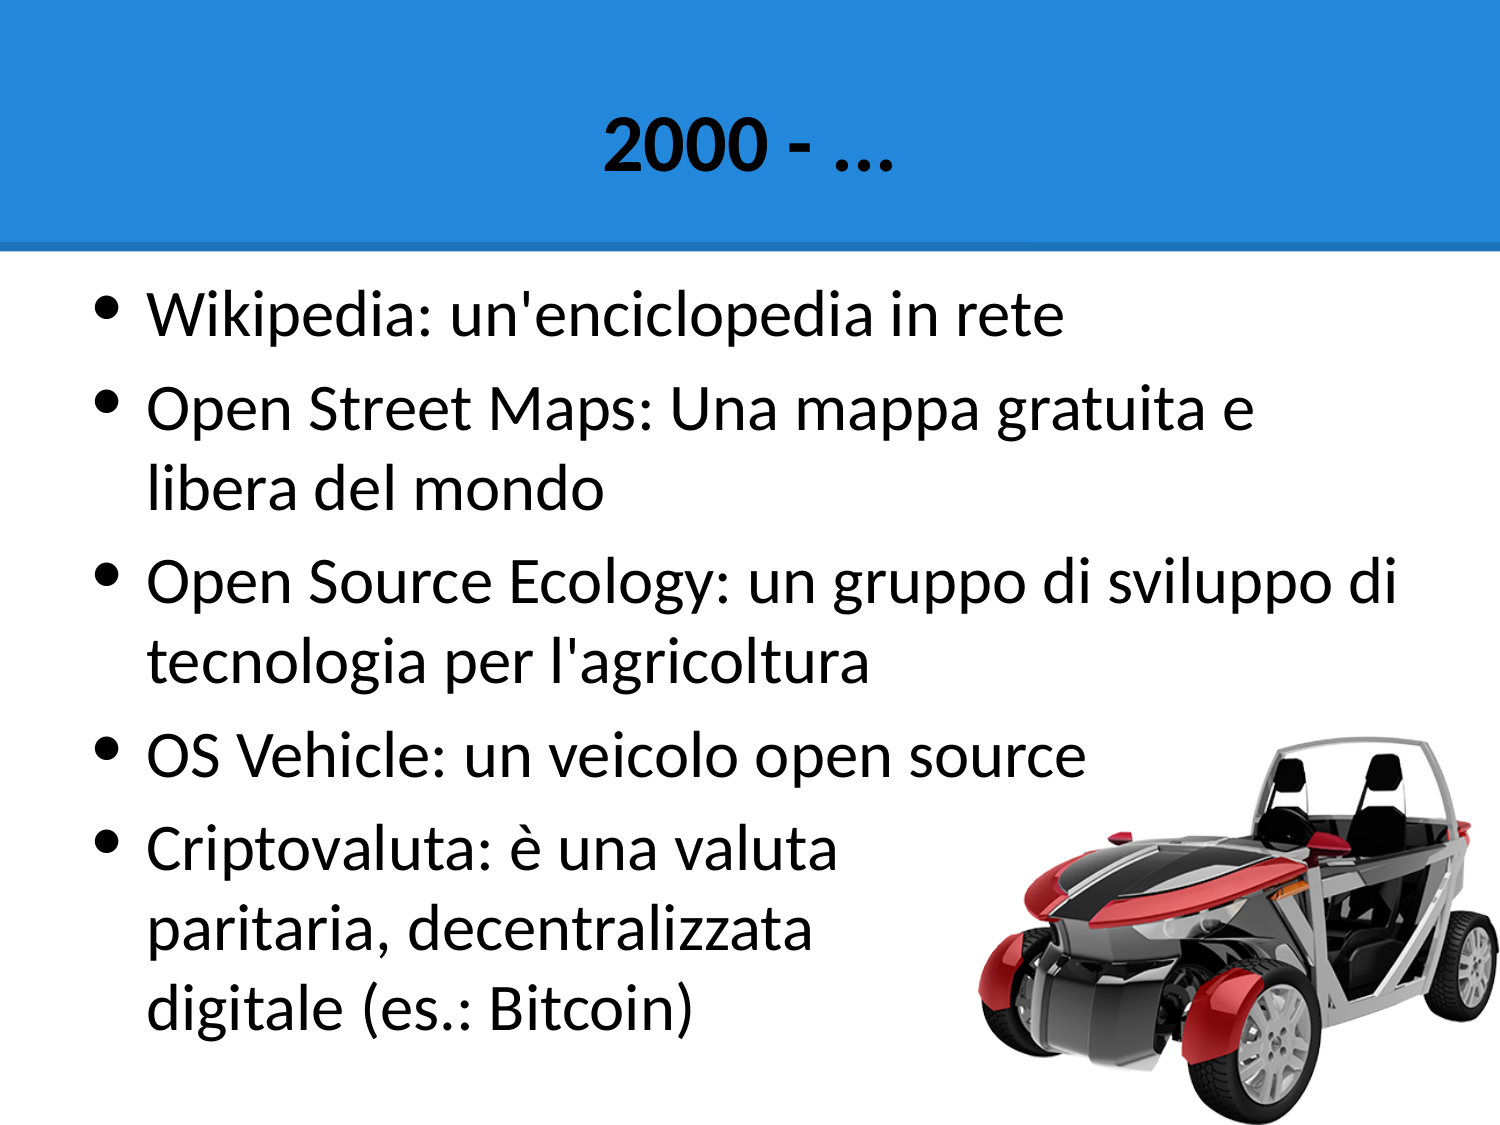

# 2000 - ...
Wikipedia: un'enciclopedia in rete
Open Street Maps: Una mappa gratuita e libera del mondo
Open Source Ecology: un gruppo di sviluppo di tecnologia per l'agricoltura
OS Vehicle: un veicolo open source
Criptovaluta: è una valuta
paritaria, decentralizzata
digitale (es.: Bitcoin)